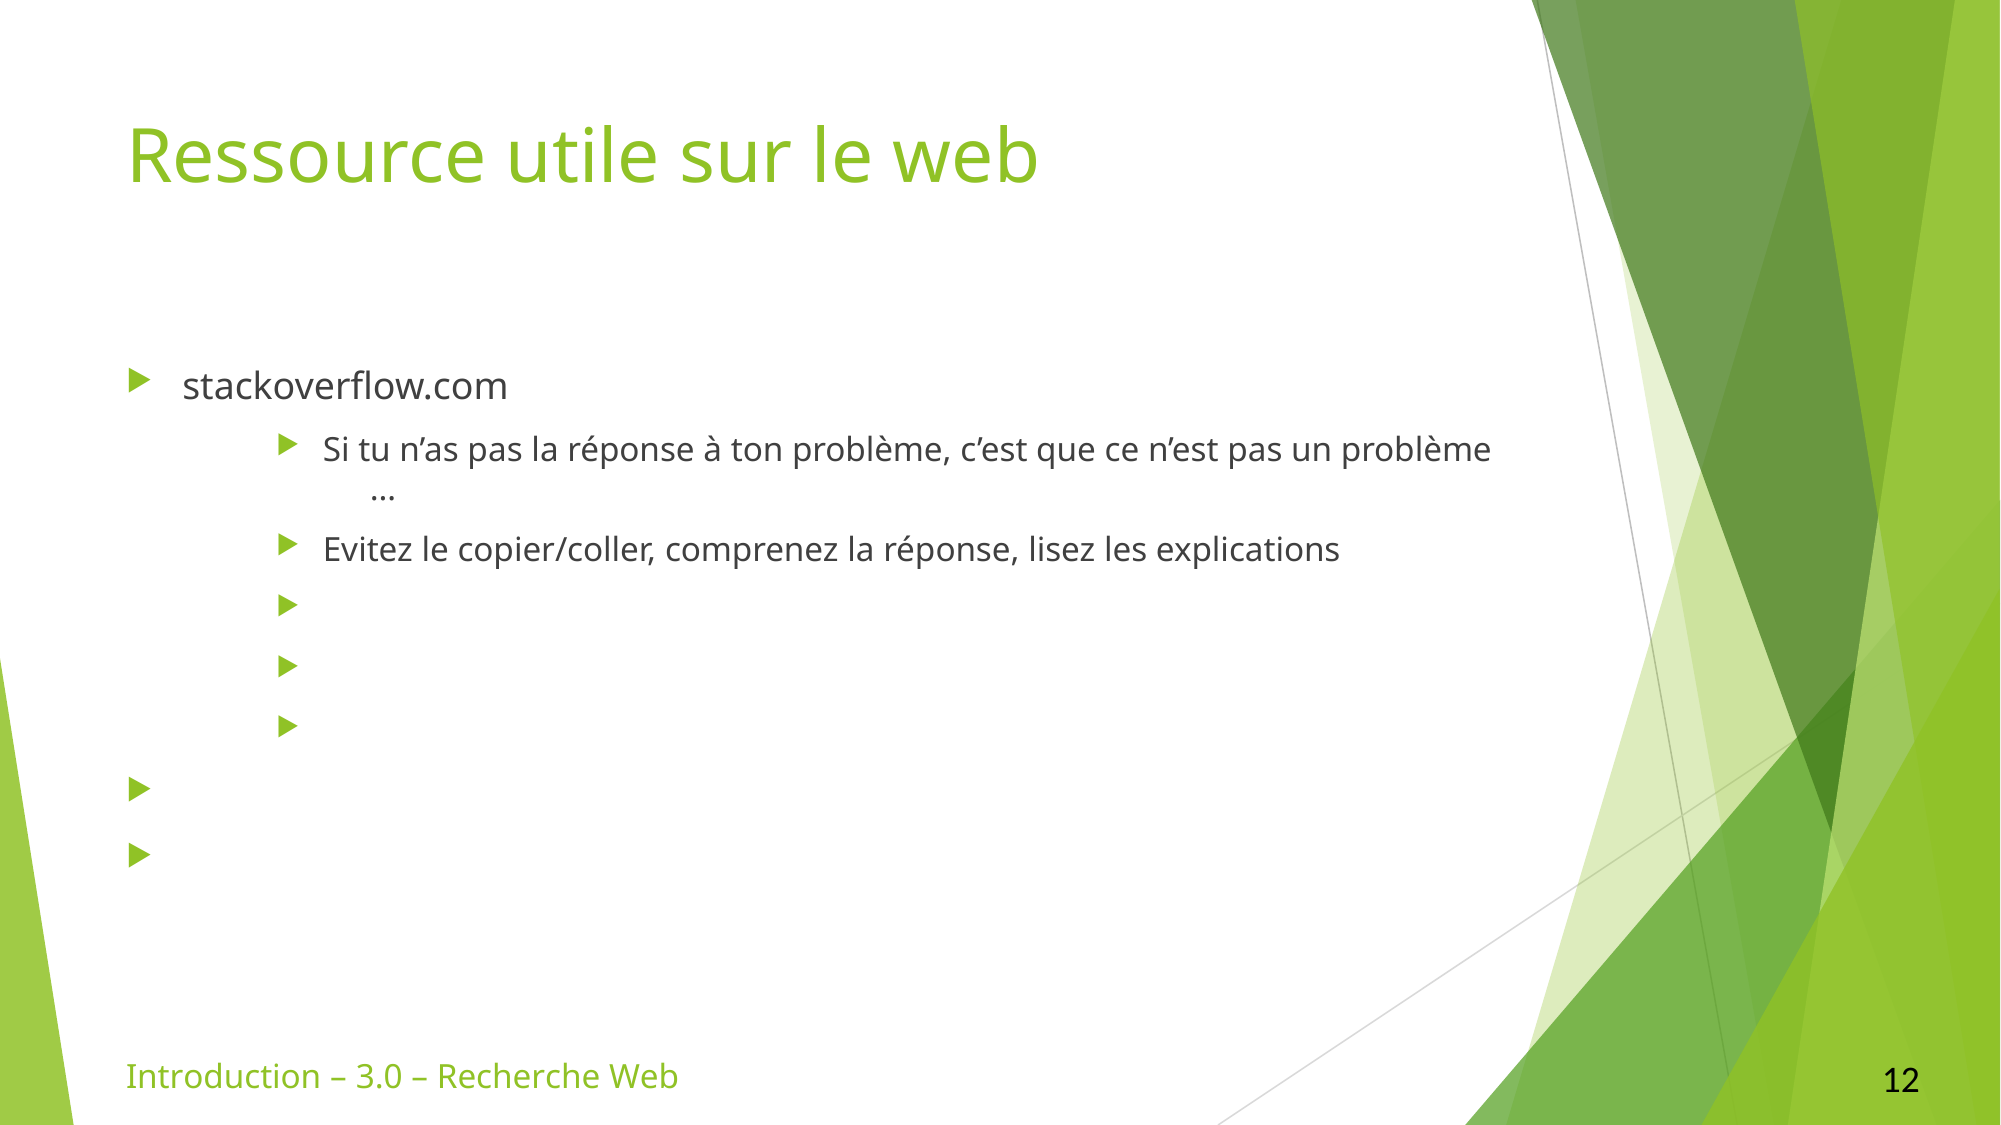

# Ressource utile sur le web
stackoverflow.com
Si tu n’as pas la réponse à ton problème, c’est que ce n’est pas un problème …
Evitez le copier/coller, comprenez la réponse, lisez les explications
Introduction – 3.0 – Recherche Web